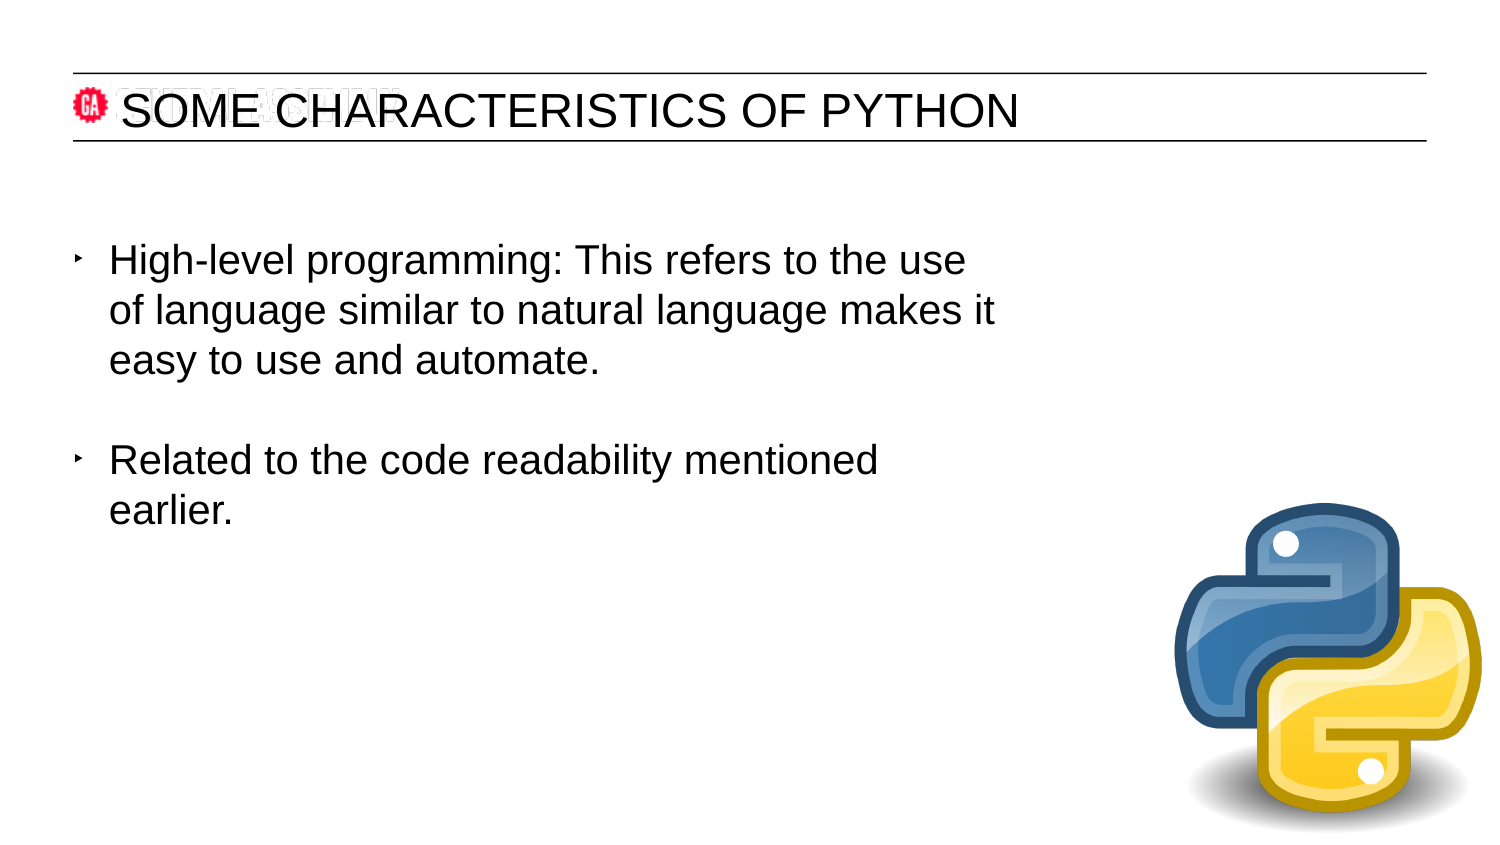

SOME CHARACTERISTICS OF PYTHON
High-level programming: This refers to the use of language similar to natural language makes it easy to use and automate.
Related to the code readability mentioned earlier.